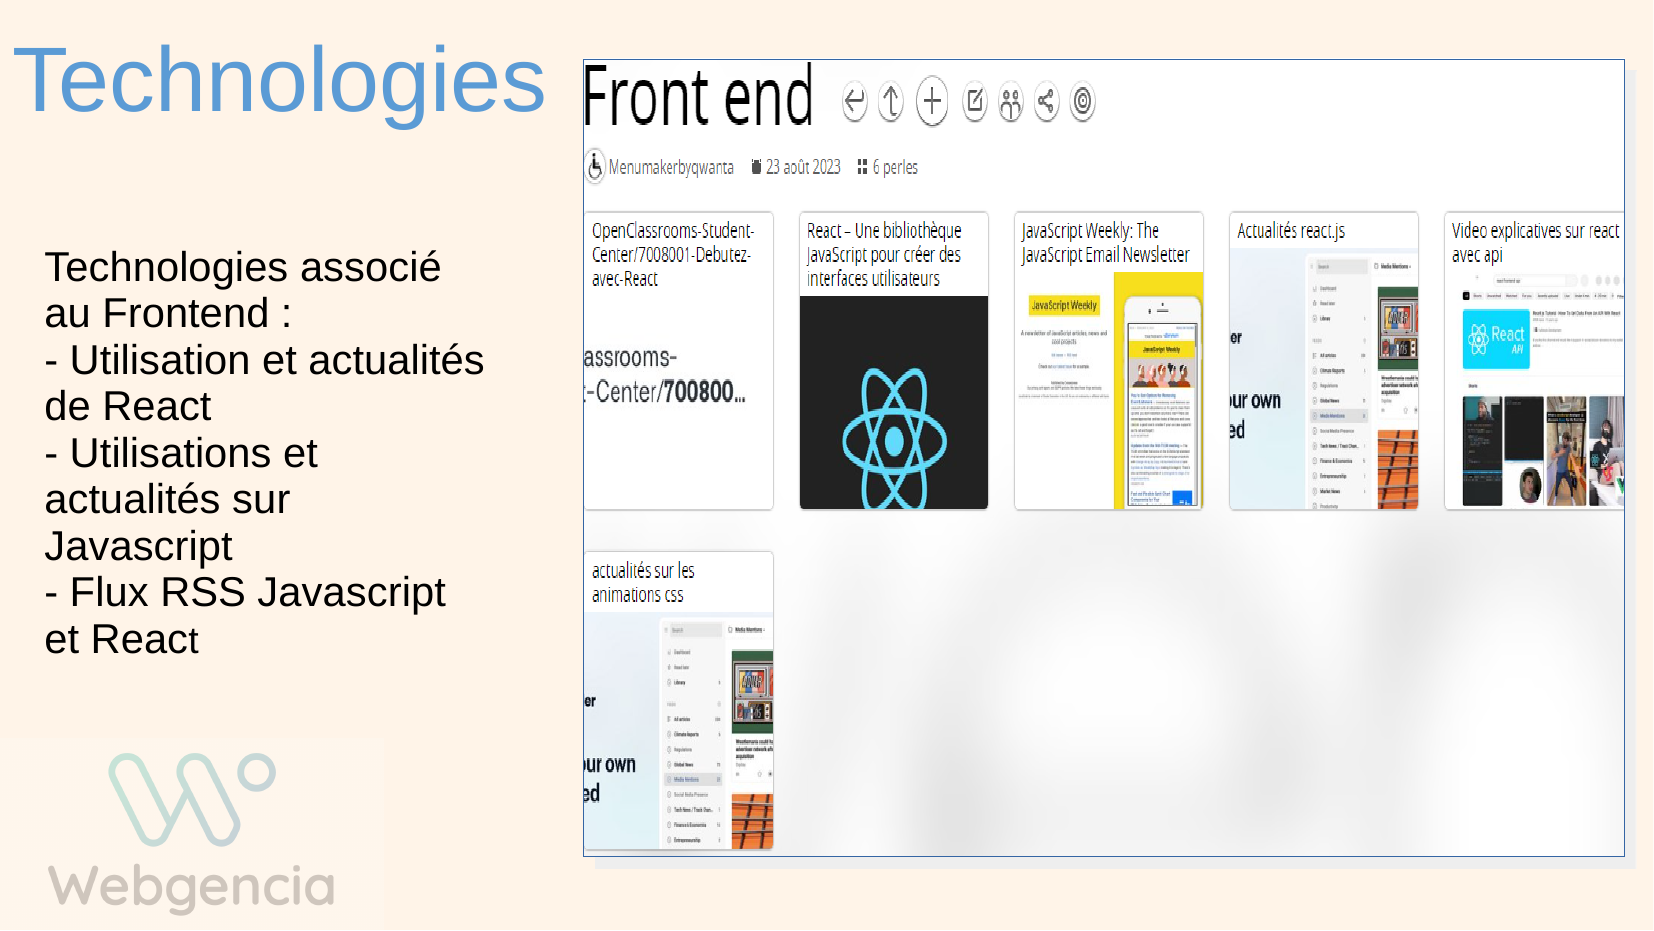

# Technologies
Technologies associé au Frontend :
- Utilisation et actualités de React
- Utilisations et actualités sur Javascript
- Flux RSS Javascript et React